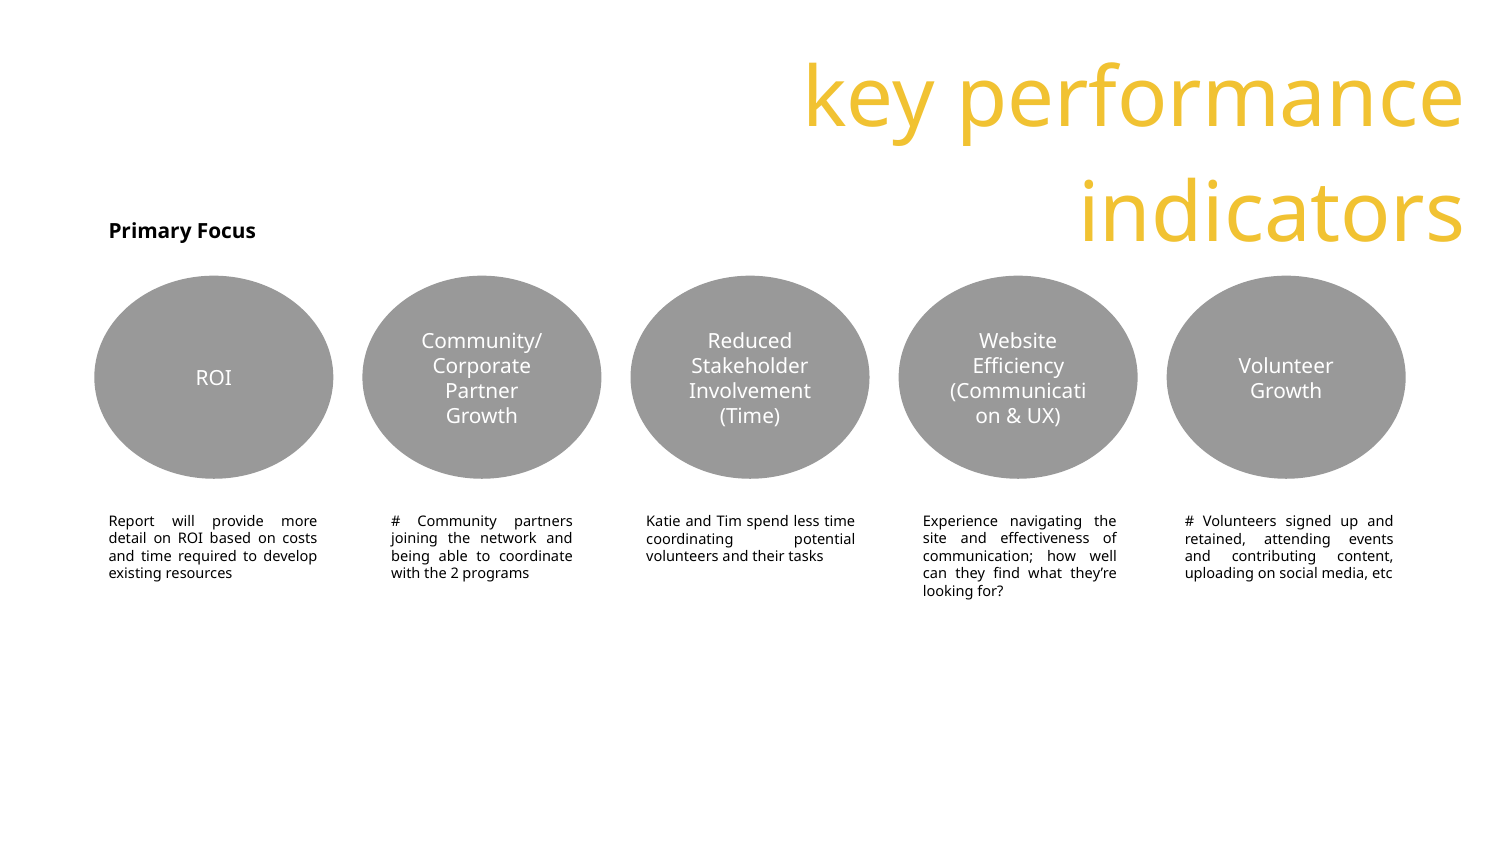

key performance indicators
Primary Focus
ROI
Community/ Corporate Partner Growth
Reduced Stakeholder Involvement (Time)
Website Efficiency (Communication & UX)
Volunteer Growth
Report will provide more detail on ROI based on costs and time required to develop existing resources
# Community partners joining the network and being able to coordinate with the 2 programs
Katie and Tim spend less time coordinating potential volunteers and their tasks
Experience navigating the site and effectiveness of communication; how well can they find what they’re looking for?
# Volunteers signed up and retained, attending events and contributing content, uploading on social media, etc